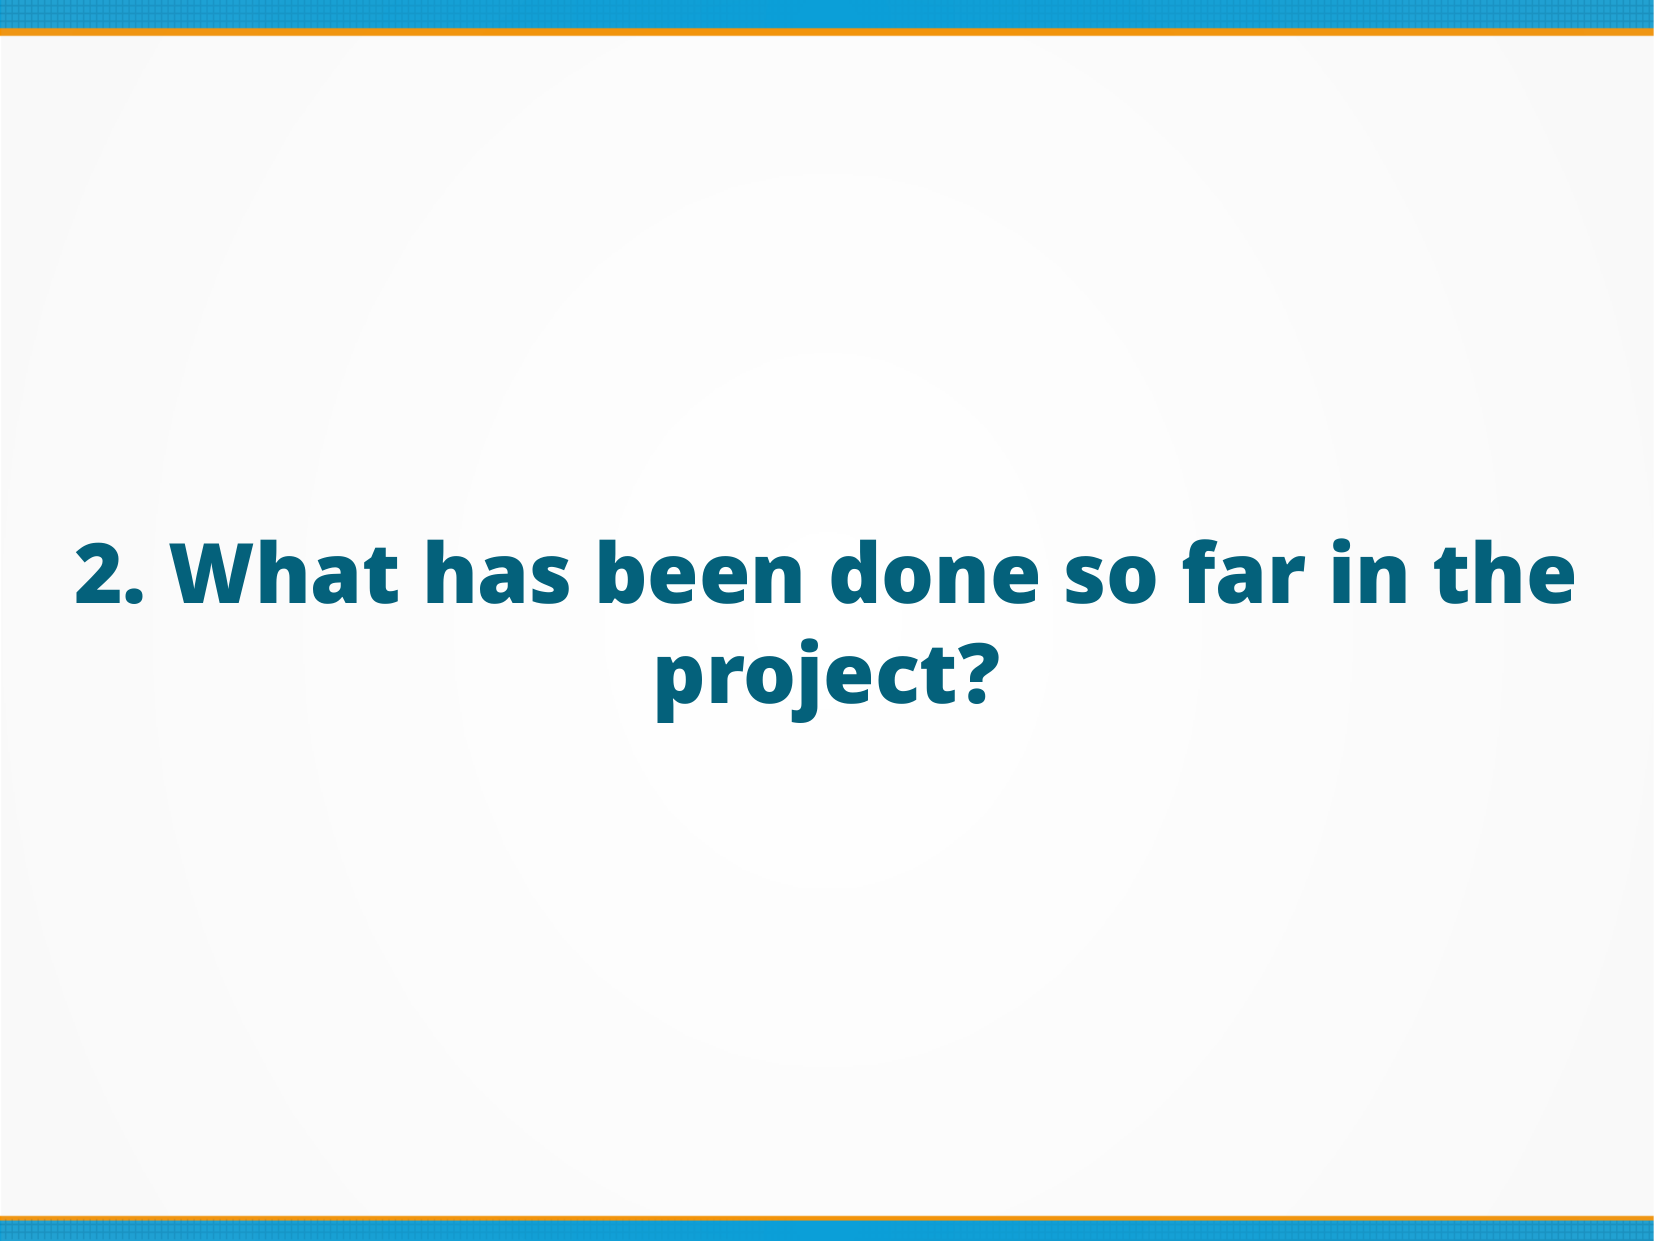

2. What has been done so far in the project?